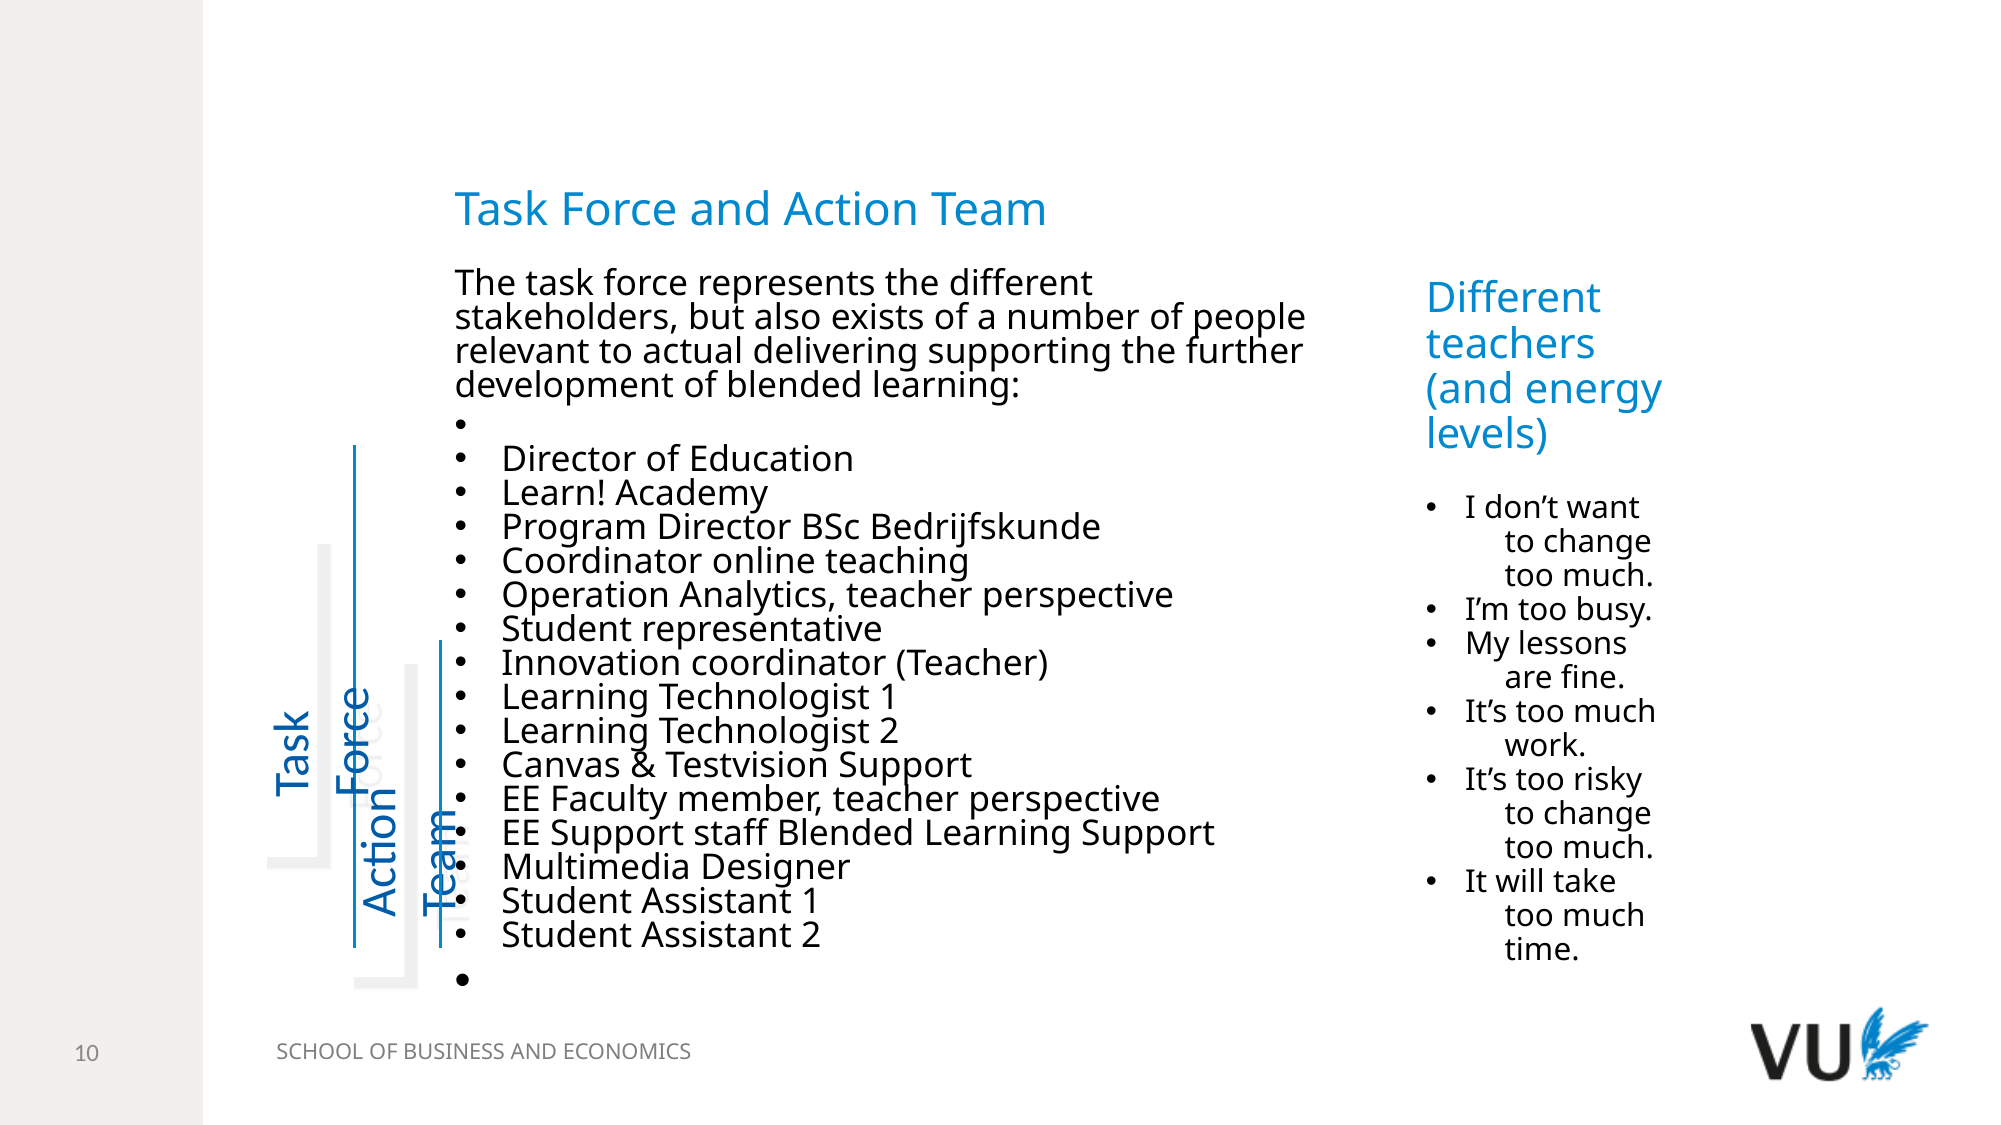

Task Force and Action Team
The task force represents the different stakeholders, but also exists of a number of people relevant to actual delivering supporting the further development of blended learning:
Director of Education
Learn! Academy
Program Director BSc Bedrijfskunde
Coordinator online teaching
Operation Analytics, teacher perspective
Student representative
Innovation coordinator (Teacher)
Learning Technologist 1
Learning Technologist 2
Canvas & Testvision Support
EE Faculty member, teacher perspective
EE Support staff Blended Learning Support
Multimedia Designer
Student Assistant 1
Student Assistant 2
# Different teachers (and energy levels)
I don’t want to change too much.
I’m too busy.
My lessons are fine.
It’s too much work.
It’s too risky to change too much.
It will take too much time.
Task Force
Action Team
SCHOOL OF BUSINESS AND ECONOMICS